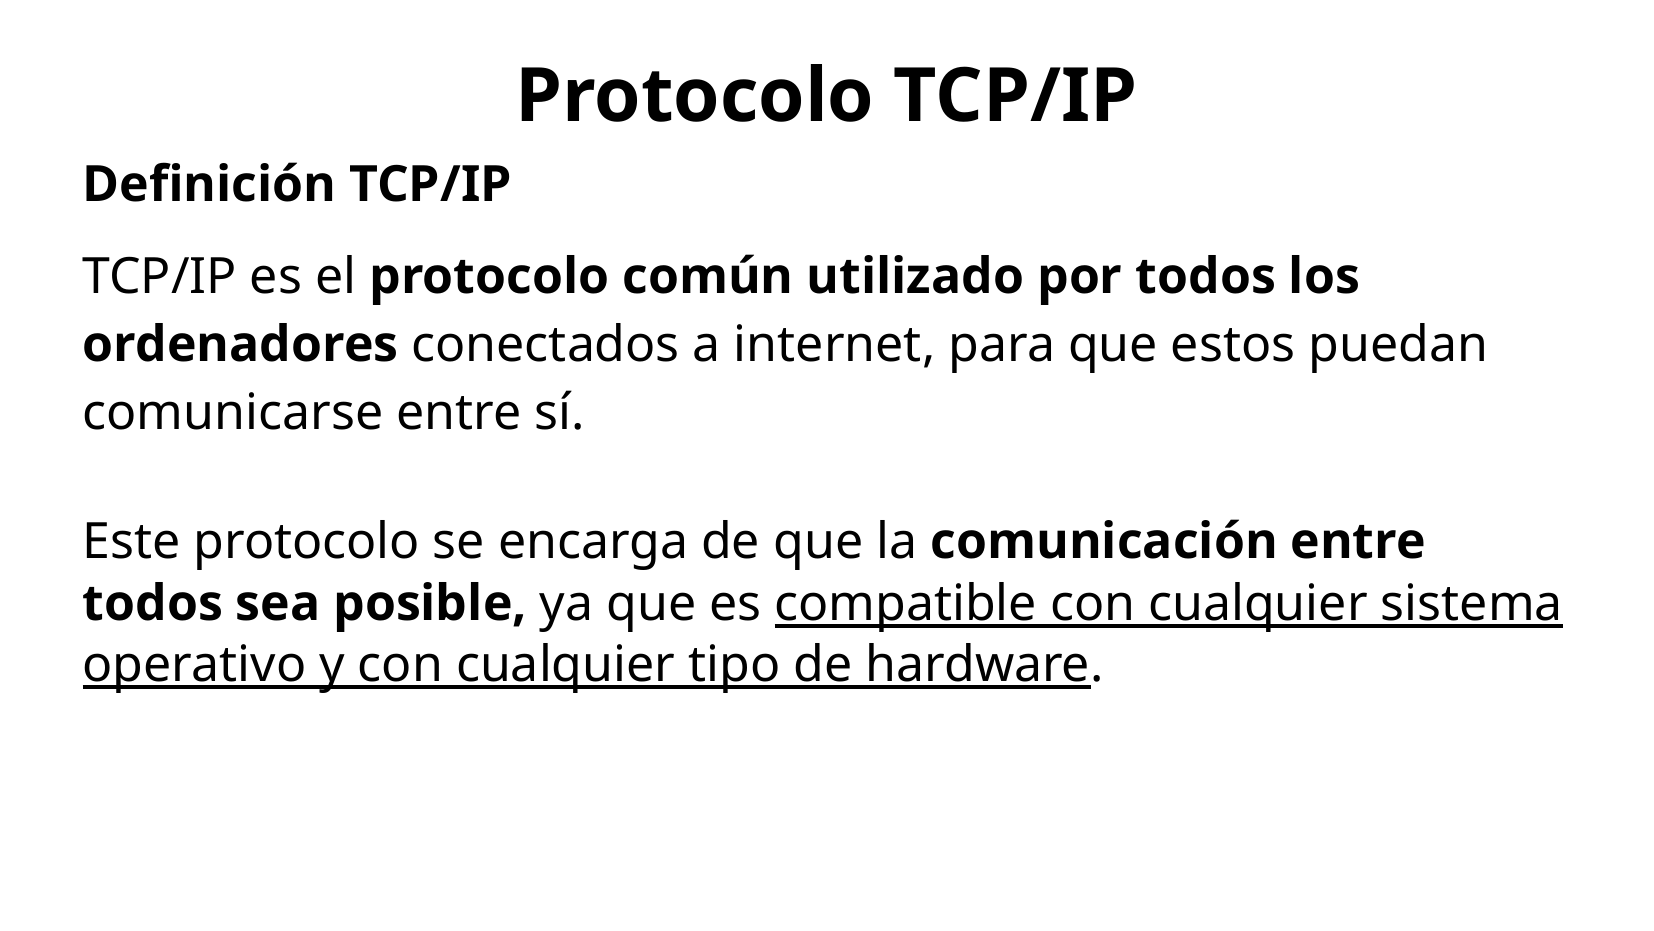

# Protocolo TCP/IP
Definición TCP/IP
TCP/IP es el protocolo común utilizado por todos los ordenadores conectados a internet, para que estos puedan comunicarse entre sí.
Este protocolo se encarga de que la comunicación entre todos sea posible, ya que es compatible con cualquier sistema operativo y con cualquier tipo de hardware.